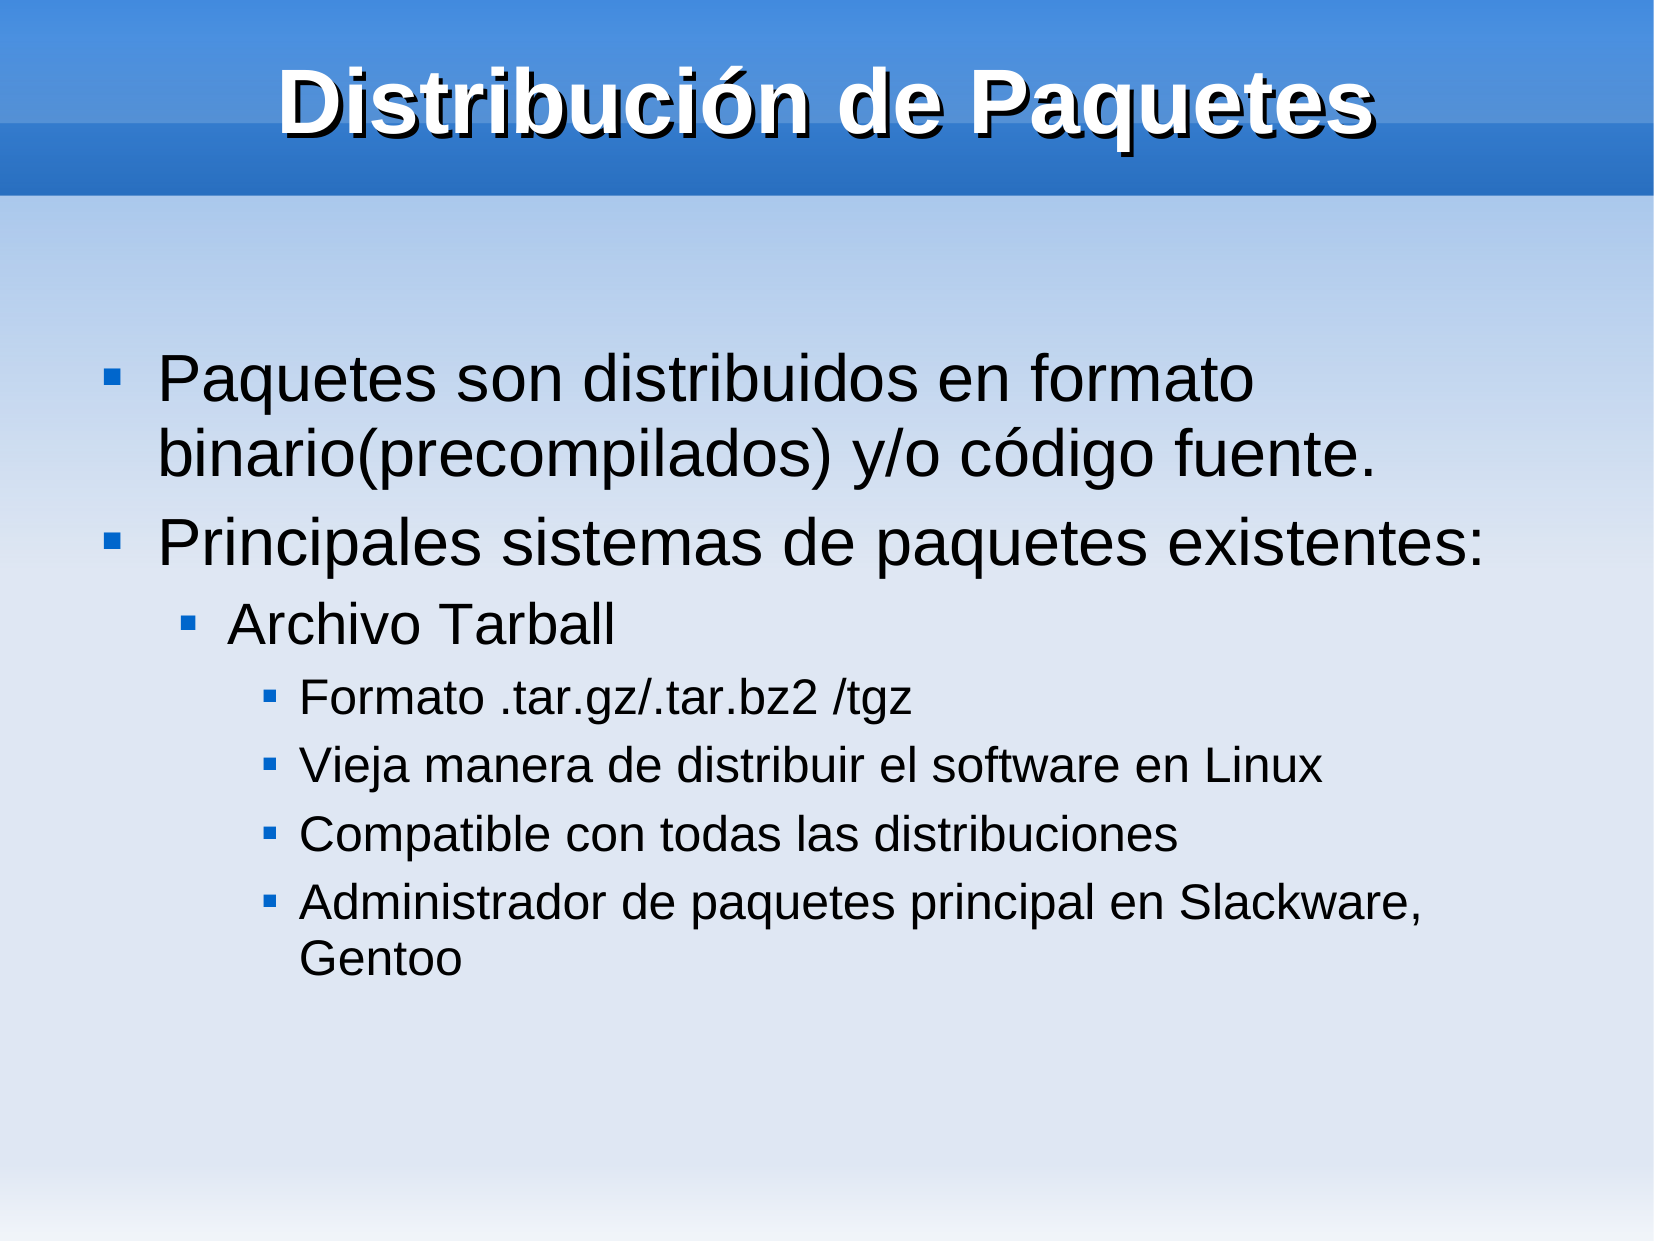

Distribución de Paquetes
# Paquetes son distribuidos en formato binario(precompilados) y/o código fuente.
Principales sistemas de paquetes existentes:
Archivo Tarball
Formato .tar.gz/.tar.bz2 /tgz
Vieja manera de distribuir el software en Linux
Compatible con todas las distribuciones
Administrador de paquetes principal en Slackware, Gentoo